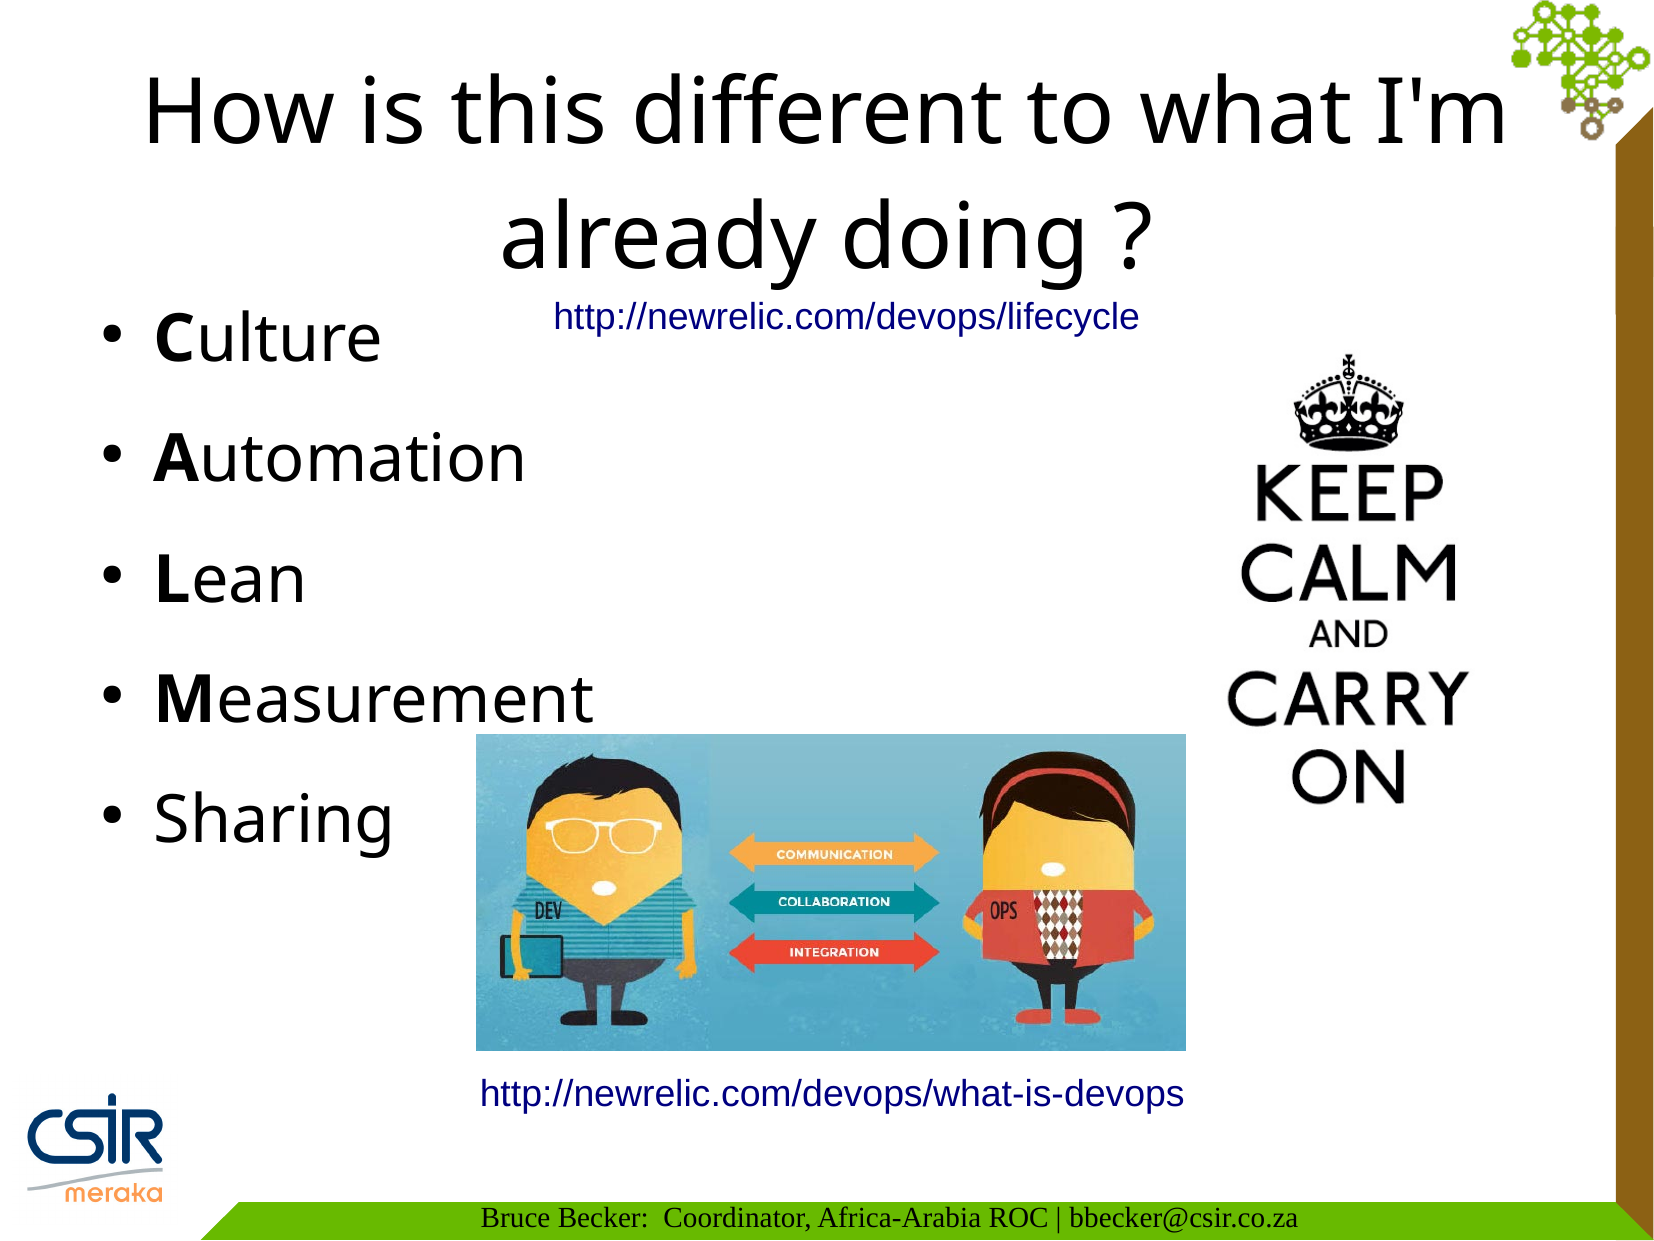

# How is this different to what I'm already doing ?
http://newrelic.com/devops/lifecycle
Culture
Automation
Lean
Measurement
Sharing
http://newrelic.com/devops/what-is-devops
13